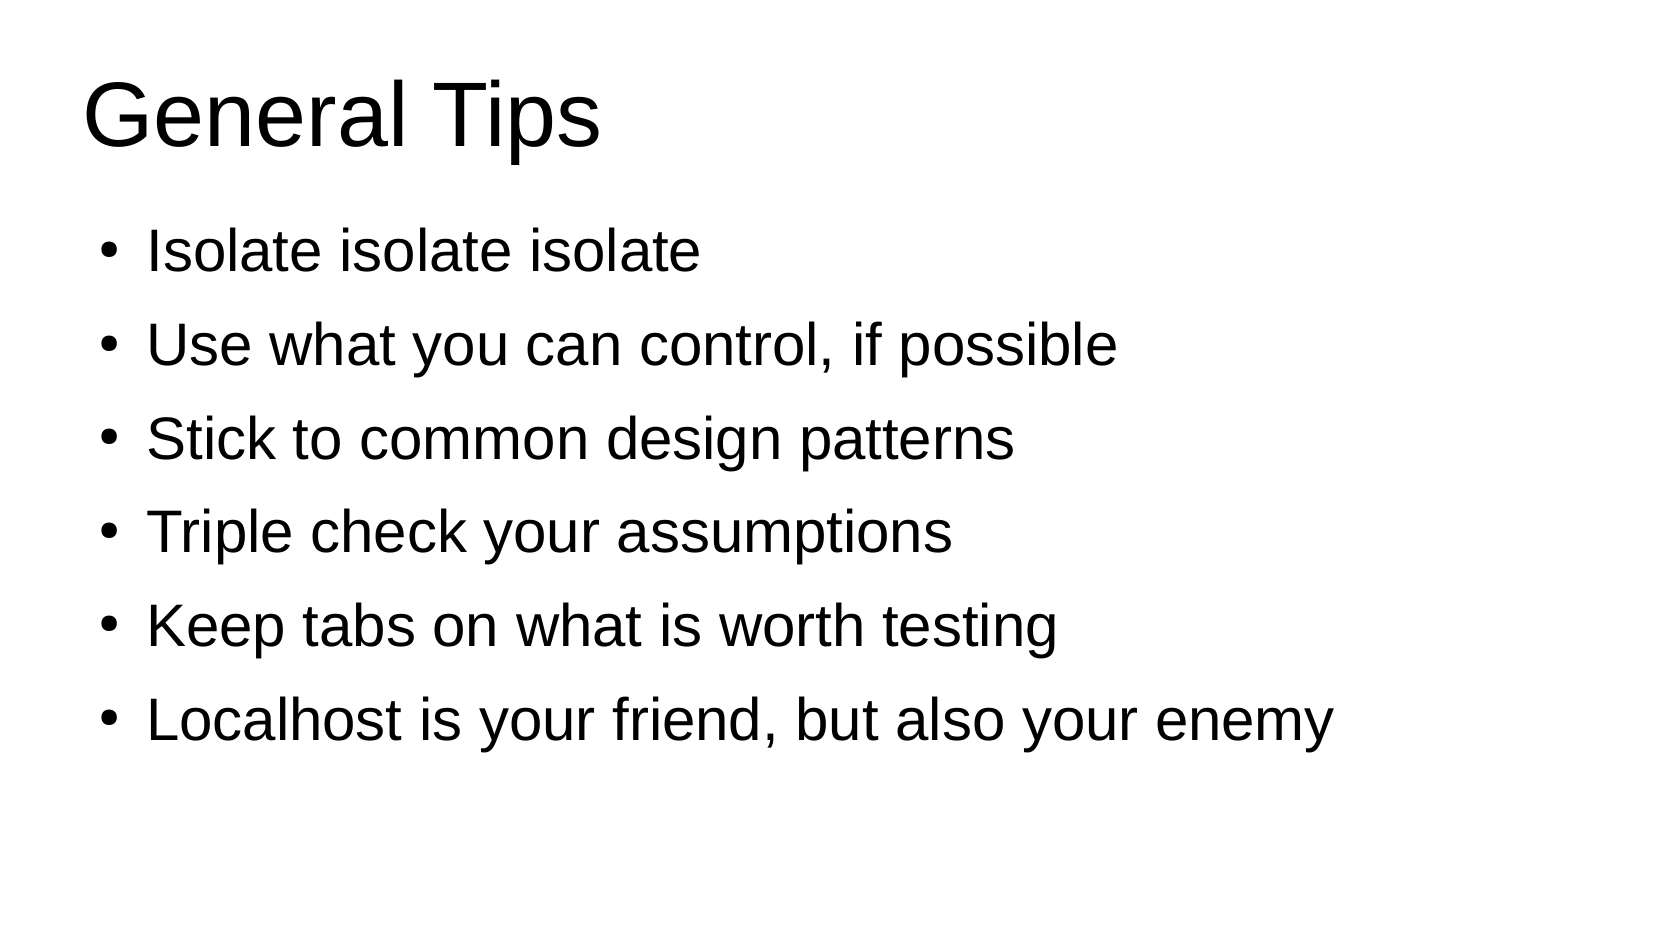

# General Tips
Isolate isolate isolate
Use what you can control, if possible
Stick to common design patterns
Triple check your assumptions
Keep tabs on what is worth testing
Localhost is your friend, but also your enemy